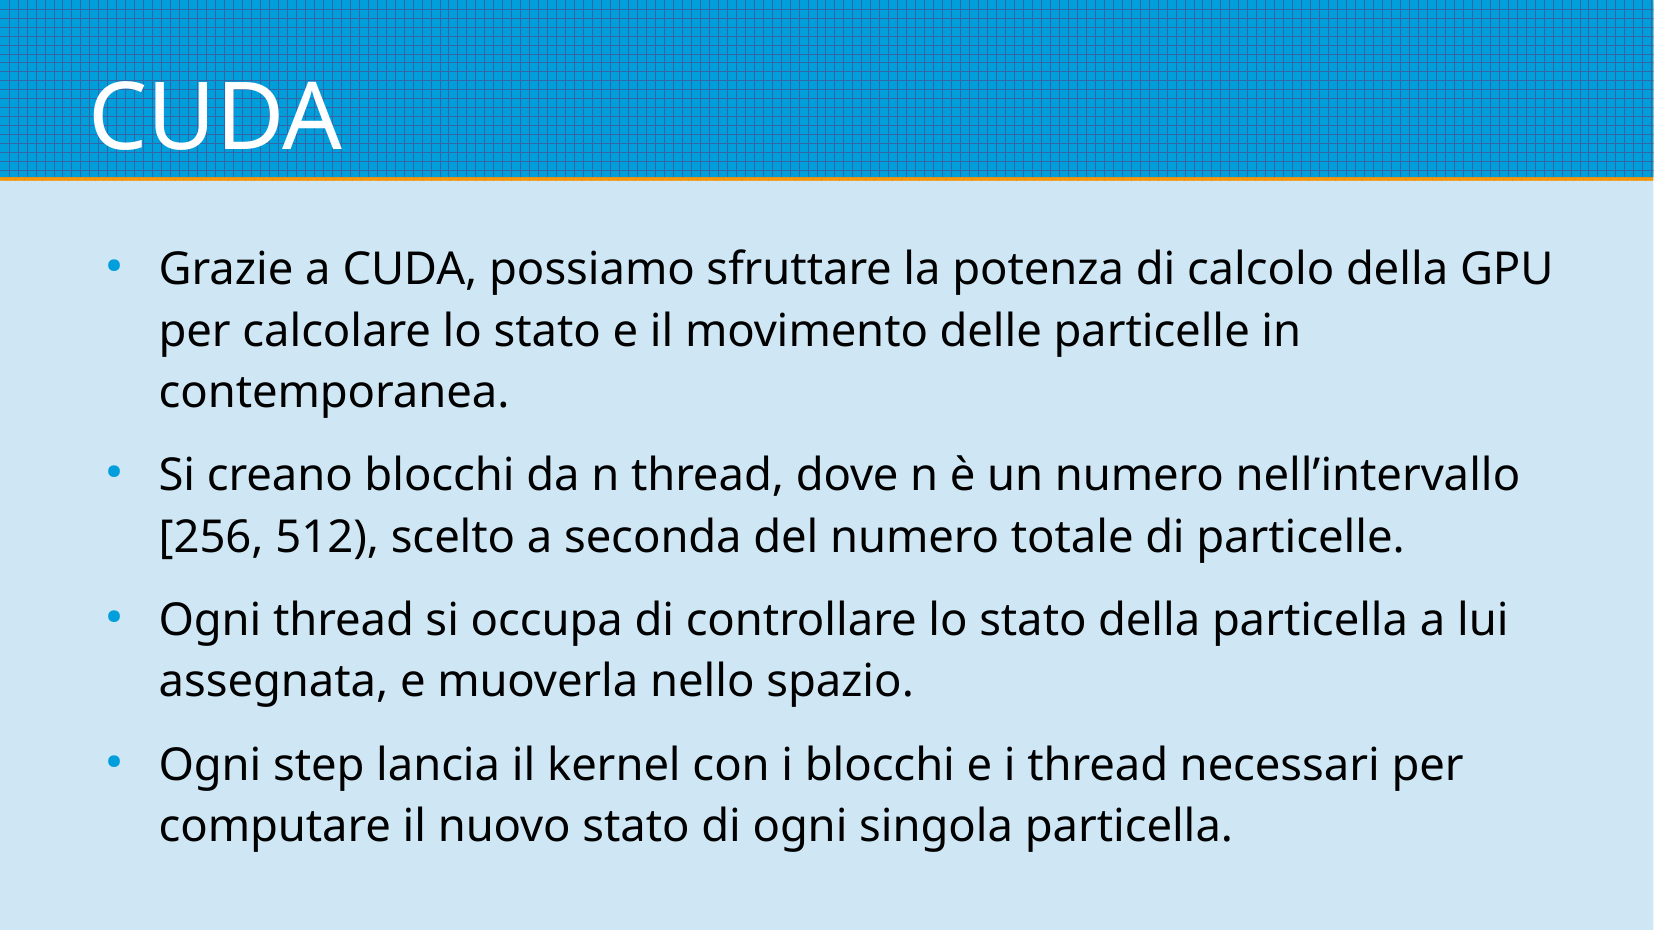

# CUDA
Grazie a CUDA, possiamo sfruttare la potenza di calcolo della GPU per calcolare lo stato e il movimento delle particelle in contemporanea.
Si creano blocchi da n thread, dove n è un numero nell’intervallo
[256, 512), scelto a seconda del numero totale di particelle.
Ogni thread si occupa di controllare lo stato della particella a lui assegnata, e muoverla nello spazio.
Ogni step lancia il kernel con i blocchi e i thread necessari per computare il nuovo stato di ogni singola particella.